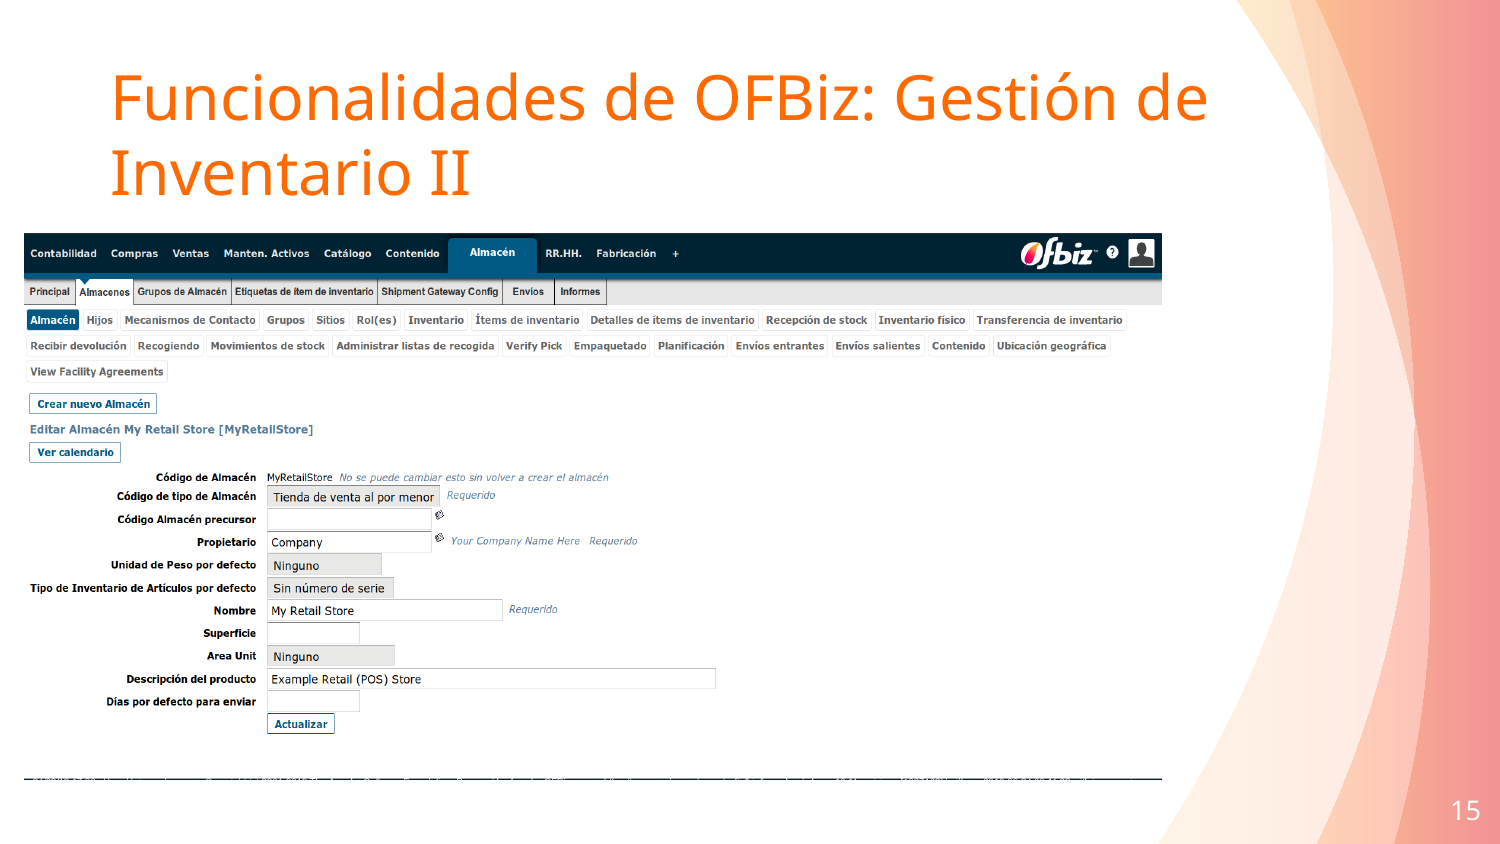

# Funcionalidades de OFBiz: Gestión de Inventario II